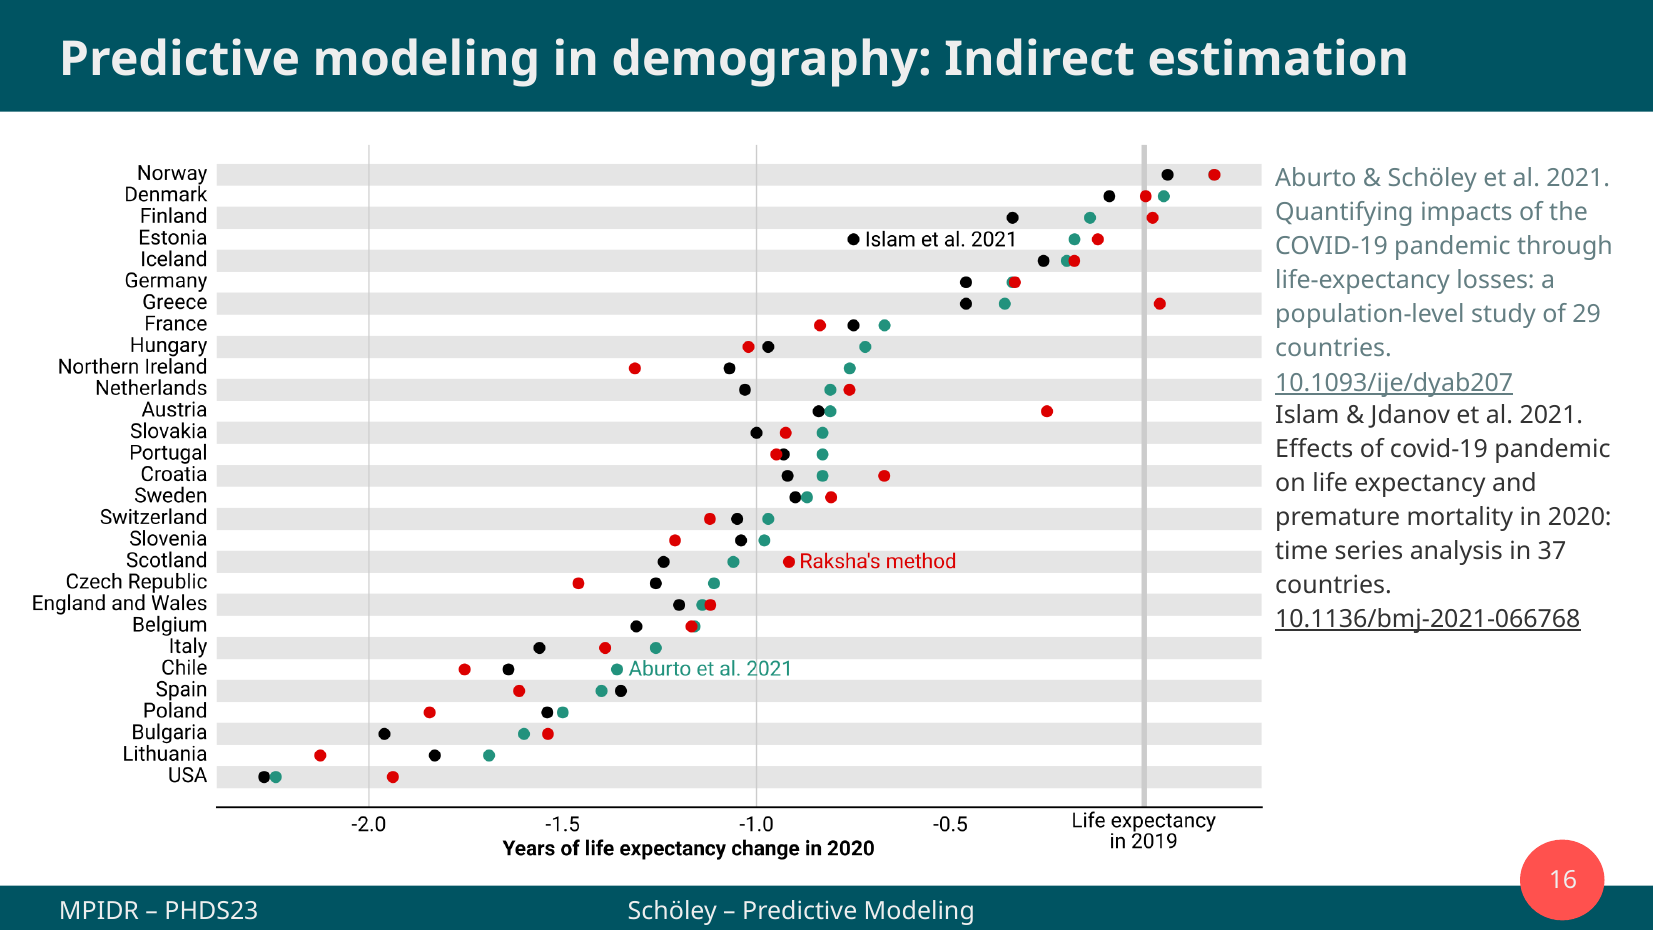

# Predictive modeling in demography: Indirect estimation
Aburto & Schöley et al. 2021. Quantifying impacts of the COVID-19 pandemic through life-expectancy losses: a population-level study of 29 countries. 10.1093/ije/dyab207
Islam & Jdanov et al. 2021. Effects of covid-19 pandemic on life expectancy and premature mortality in 2020: time series analysis in 37 countries. 10.1136/bmj-2021-066768
16
MPIDR – PHDS23
Schöley – Predictive Modeling